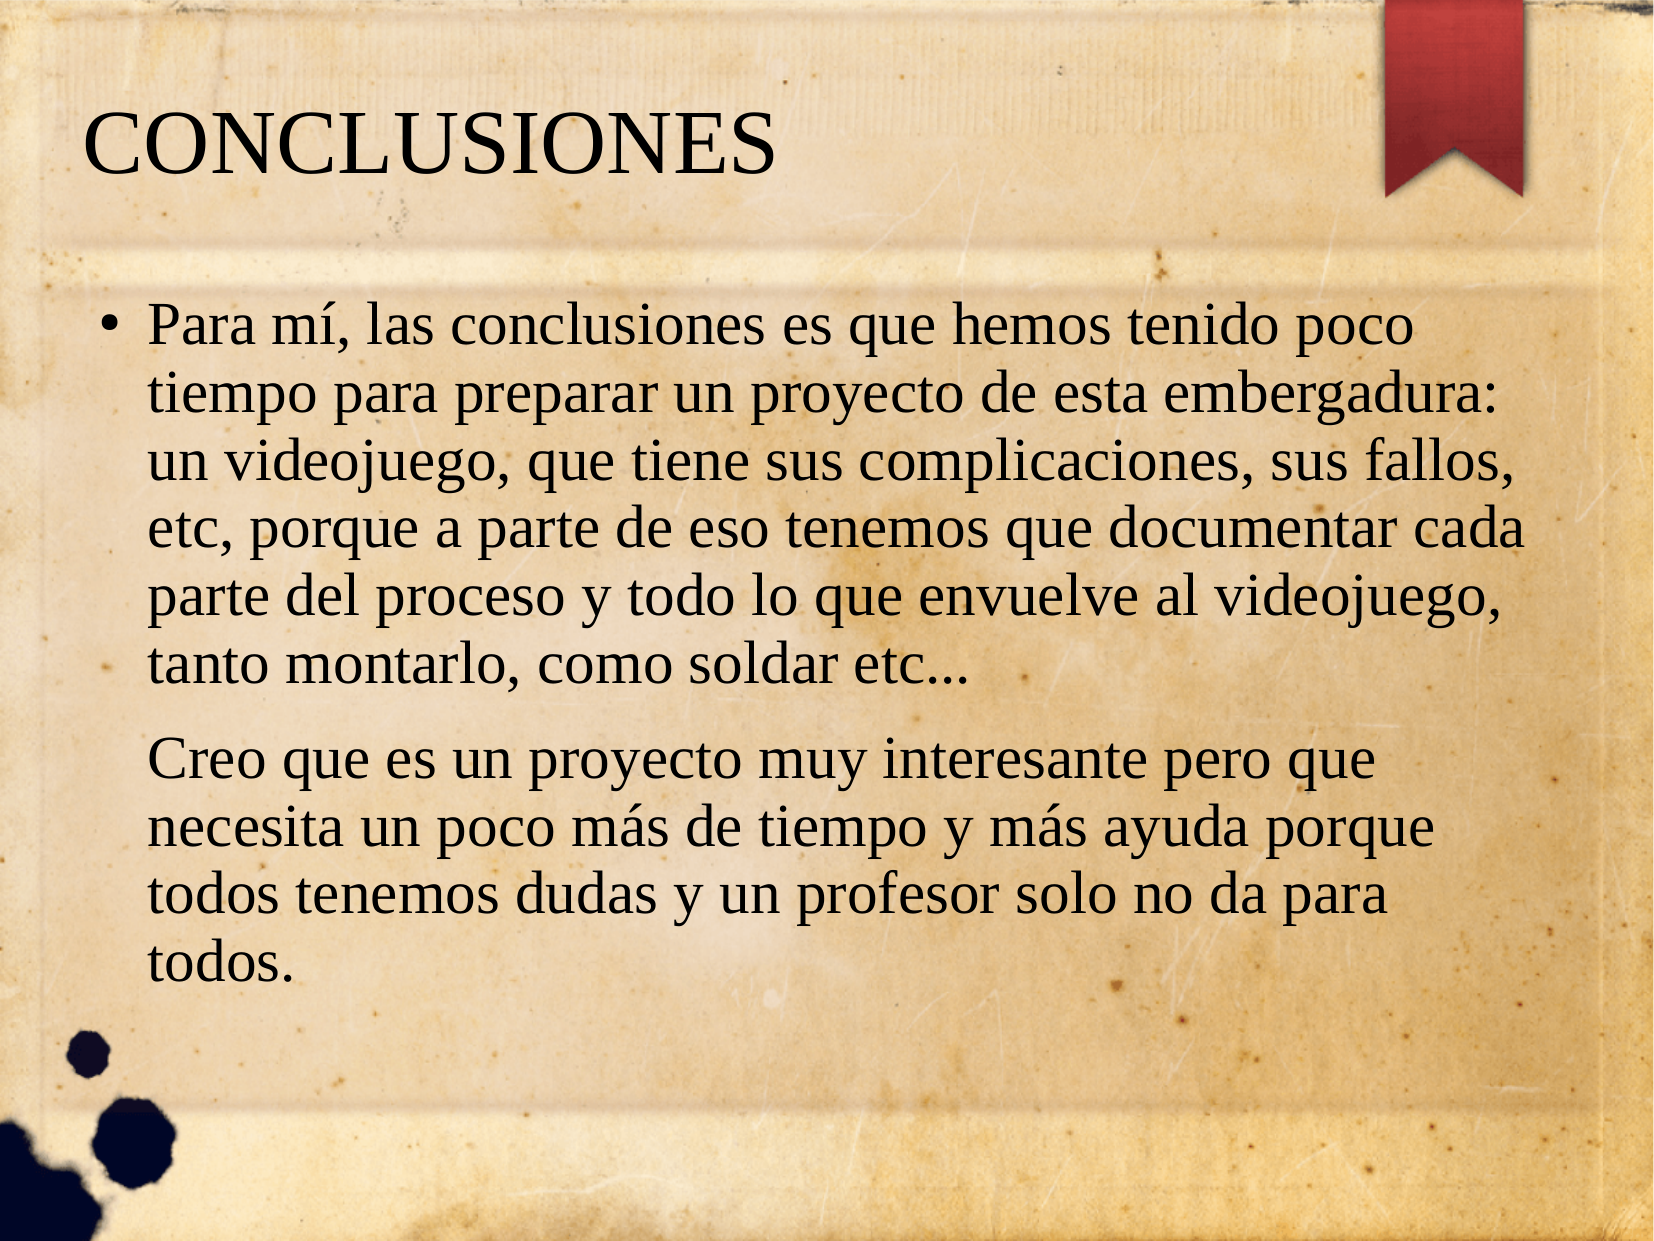

# CONCLUSIONES
Para mí, las conclusiones es que hemos tenido poco tiempo para preparar un proyecto de esta embergadura: un videojuego, que tiene sus complicaciones, sus fallos, etc, porque a parte de eso tenemos que documentar cada parte del proceso y todo lo que envuelve al videojuego, tanto montarlo, como soldar etc...
Creo que es un proyecto muy interesante pero que necesita un poco más de tiempo y más ayuda porque todos tenemos dudas y un profesor solo no da para todos.